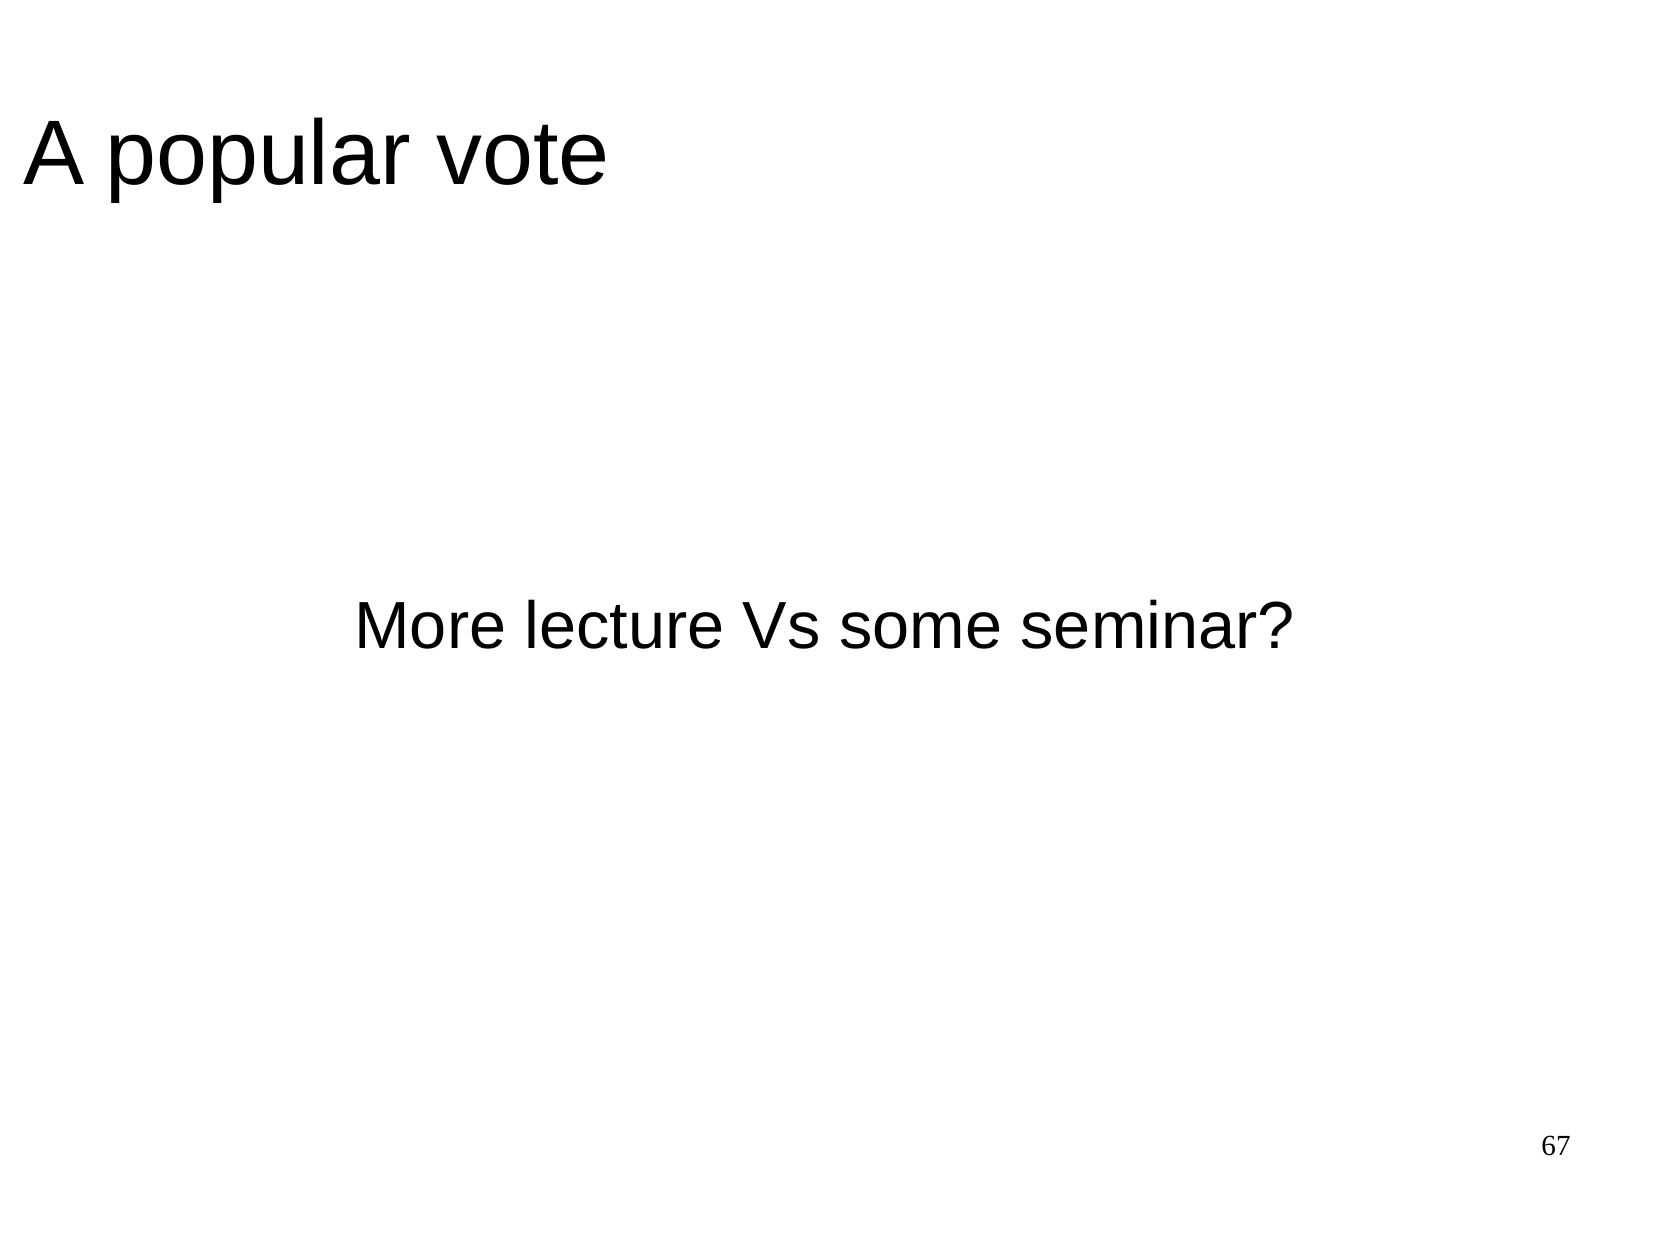

# A popular vote
More lecture Vs some seminar?
67